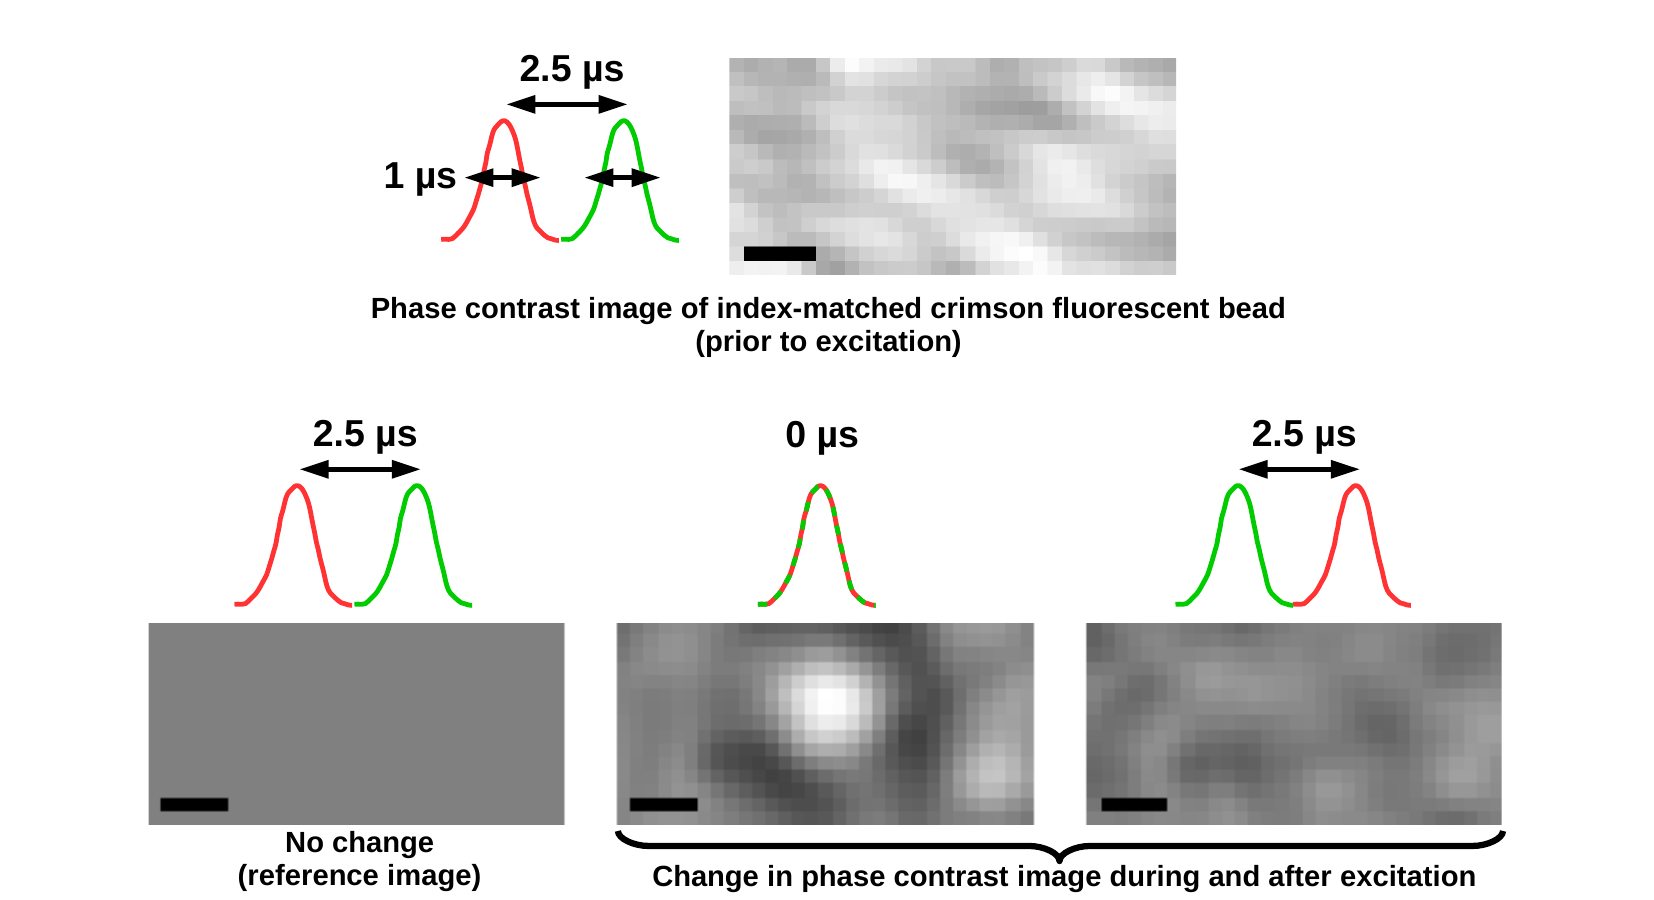

2.5 µs
1 µs
Phase contrast image of index-matched crimson fluorescent bead
(prior to excitation)
2.5 µs
2.5 µs
0 µs
No change
(reference image)
Change in phase contrast image during and after excitation